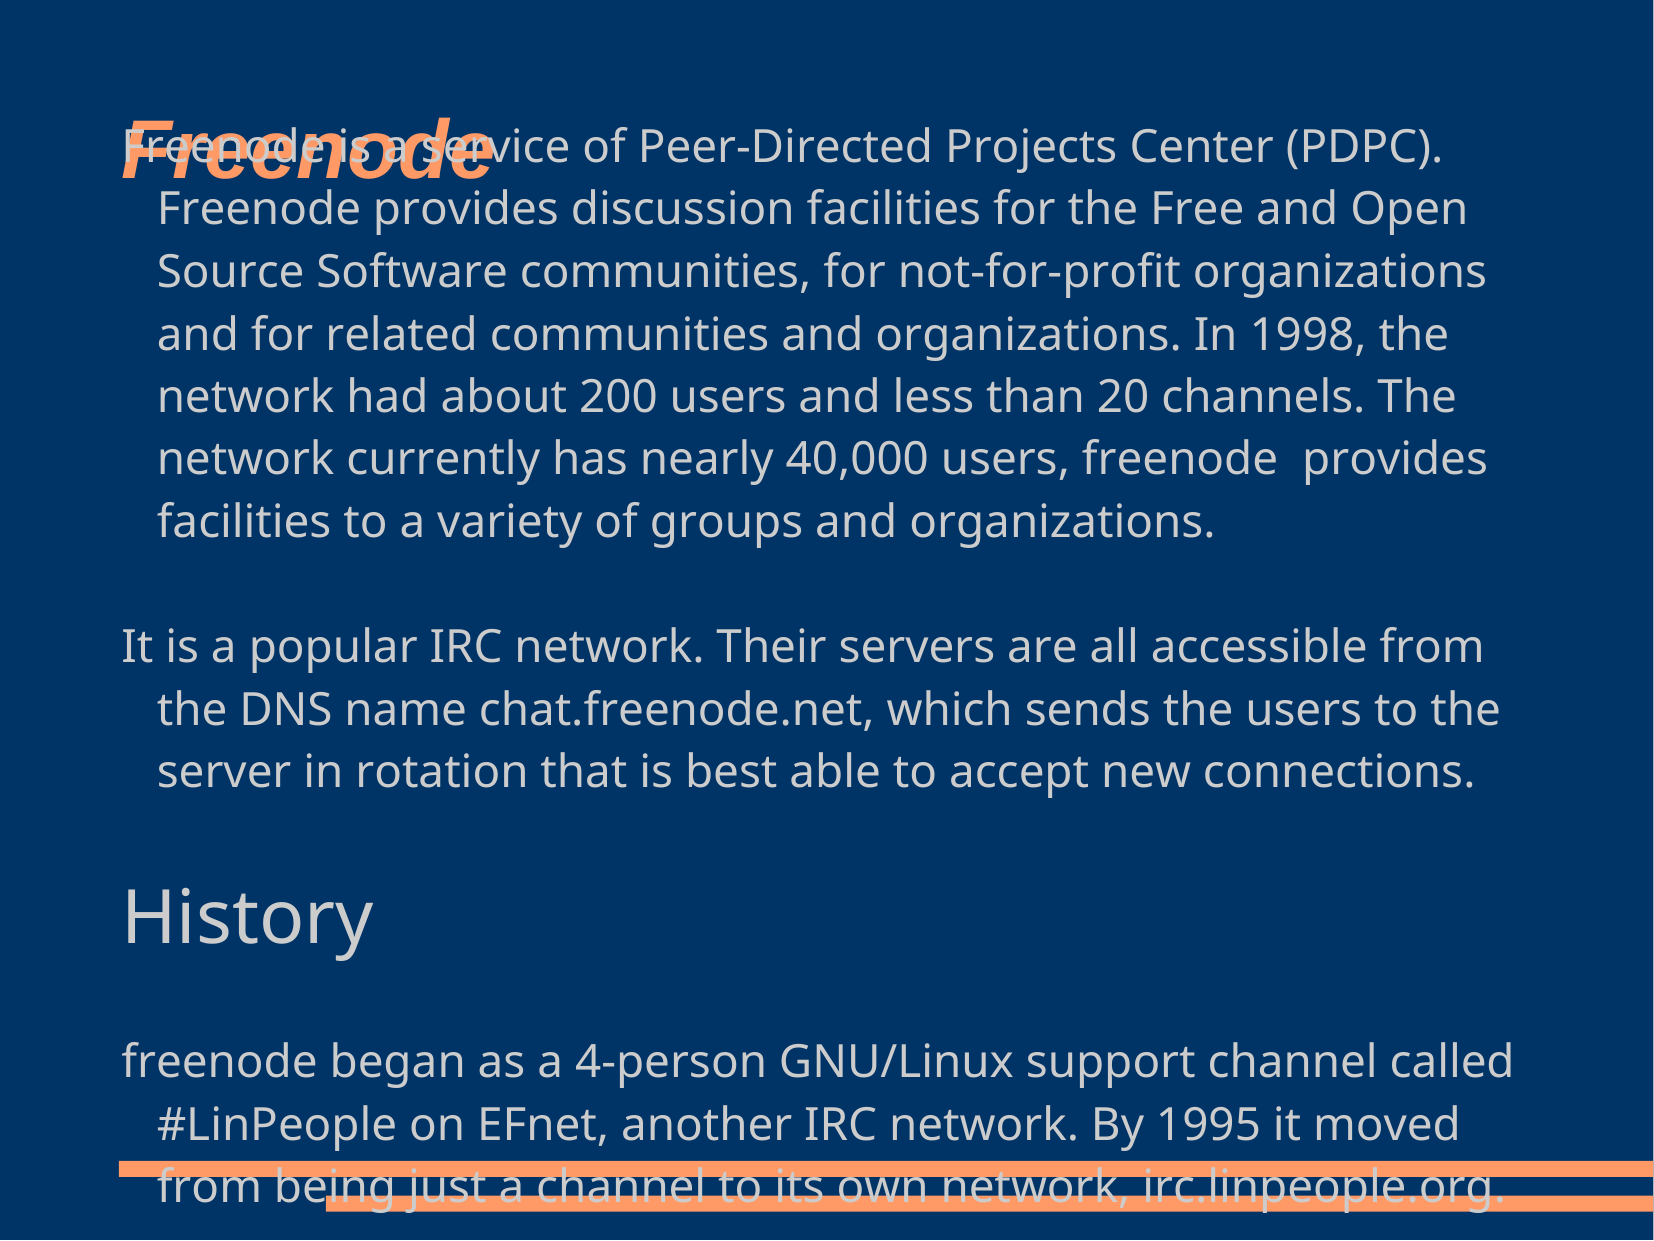

# Freenode
Freenode is a service of Peer-Directed Projects Center (PDPC). Freenode provides discussion facilities for the Free and Open Source Software communities, for not-for-profit organizations and for related communities and organizations. In 1998, the network had about 200 users and less than 20 channels. The network currently has nearly 40,000 users, freenode provides facilities to a variety of groups and organizations.
It is a popular IRC network. Their servers are all accessible from the DNS name chat.freenode.net, which sends the users to the server in rotation that is best able to accept new connections.
History
freenode began as a 4-person GNU/Linux support channel called #LinPeople on EFnet, another IRC network. By 1995 it moved from being just a channel to its own network, irc.linpeople.org.